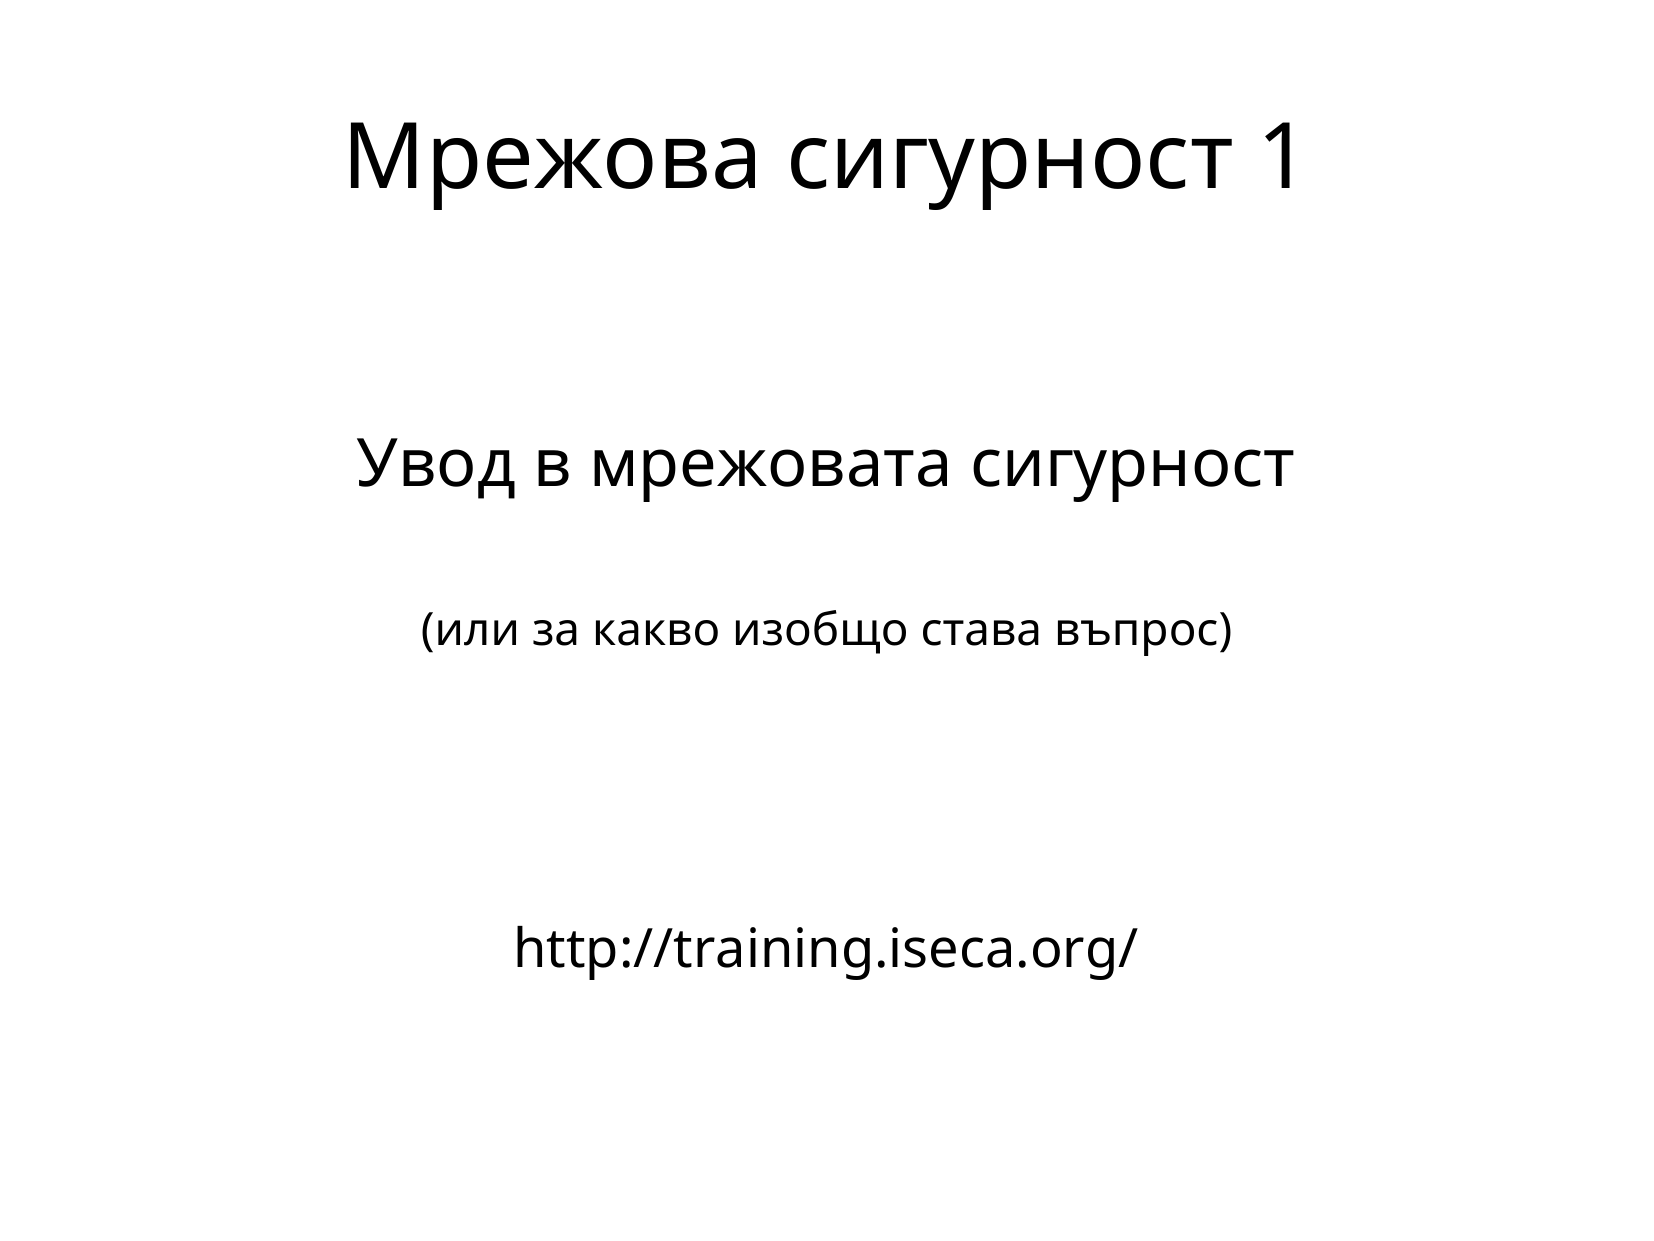

# Мрежова сигурност 1
Увод в мрежовата сигурност
(или за какво изобщо става въпрос)
http://training.iseca.org/